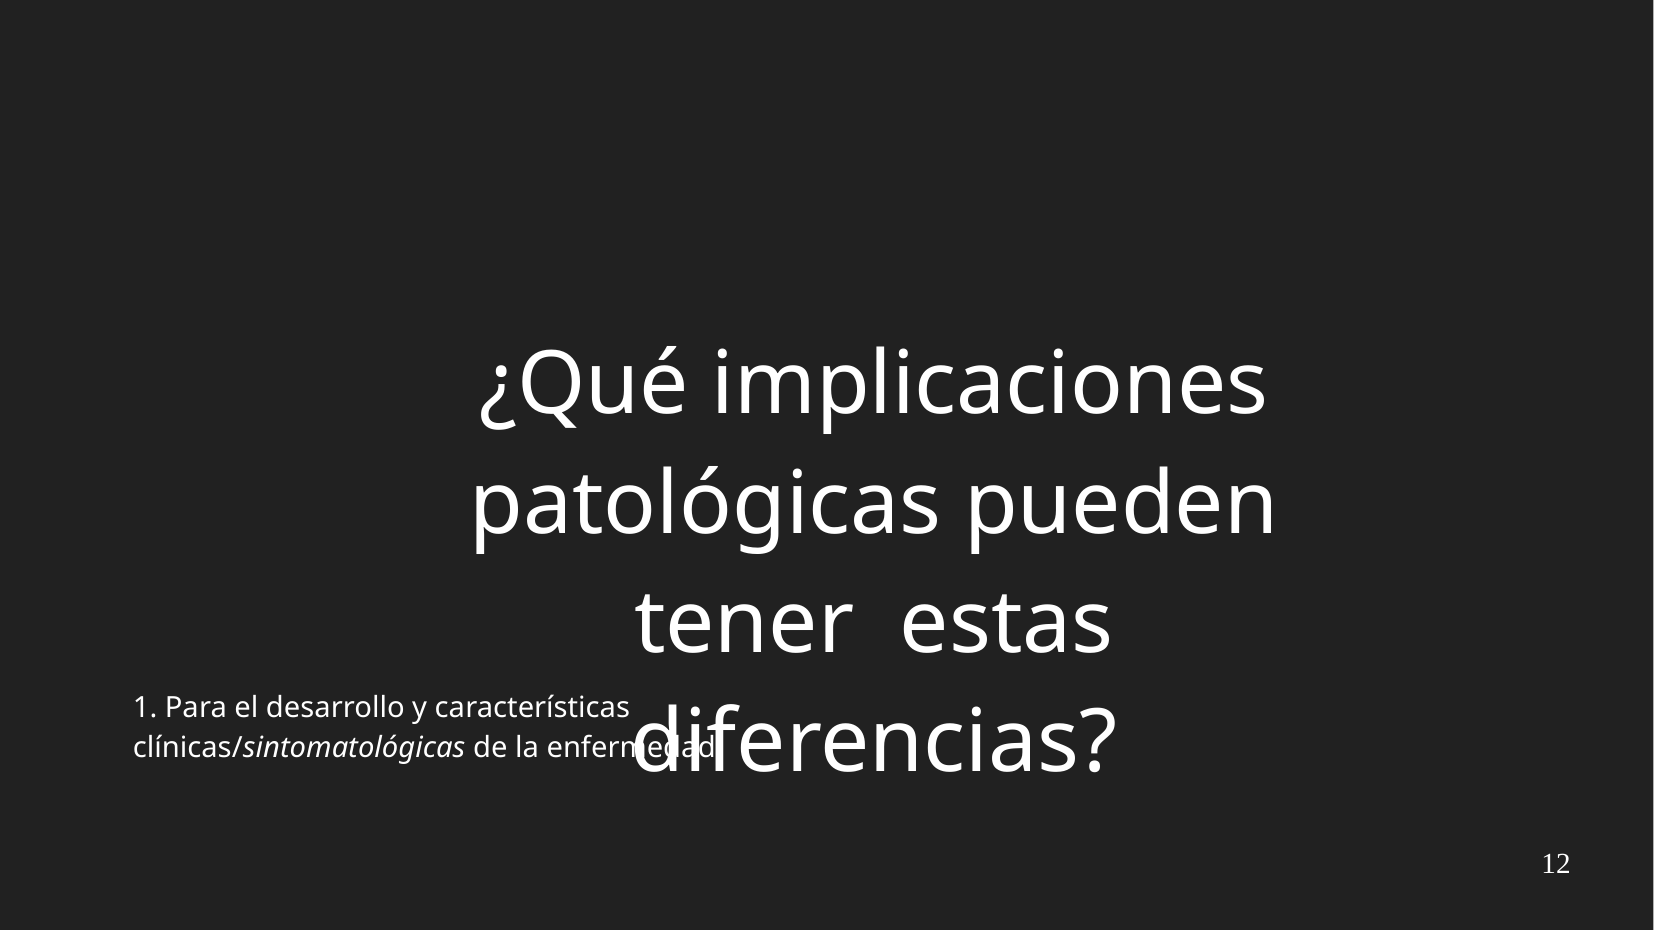

¿Qué implicaciones patológicas pueden tener estas diferencias?
1. Para el desarrollo y características clínicas/sintomatológicas de la enfermedad
12